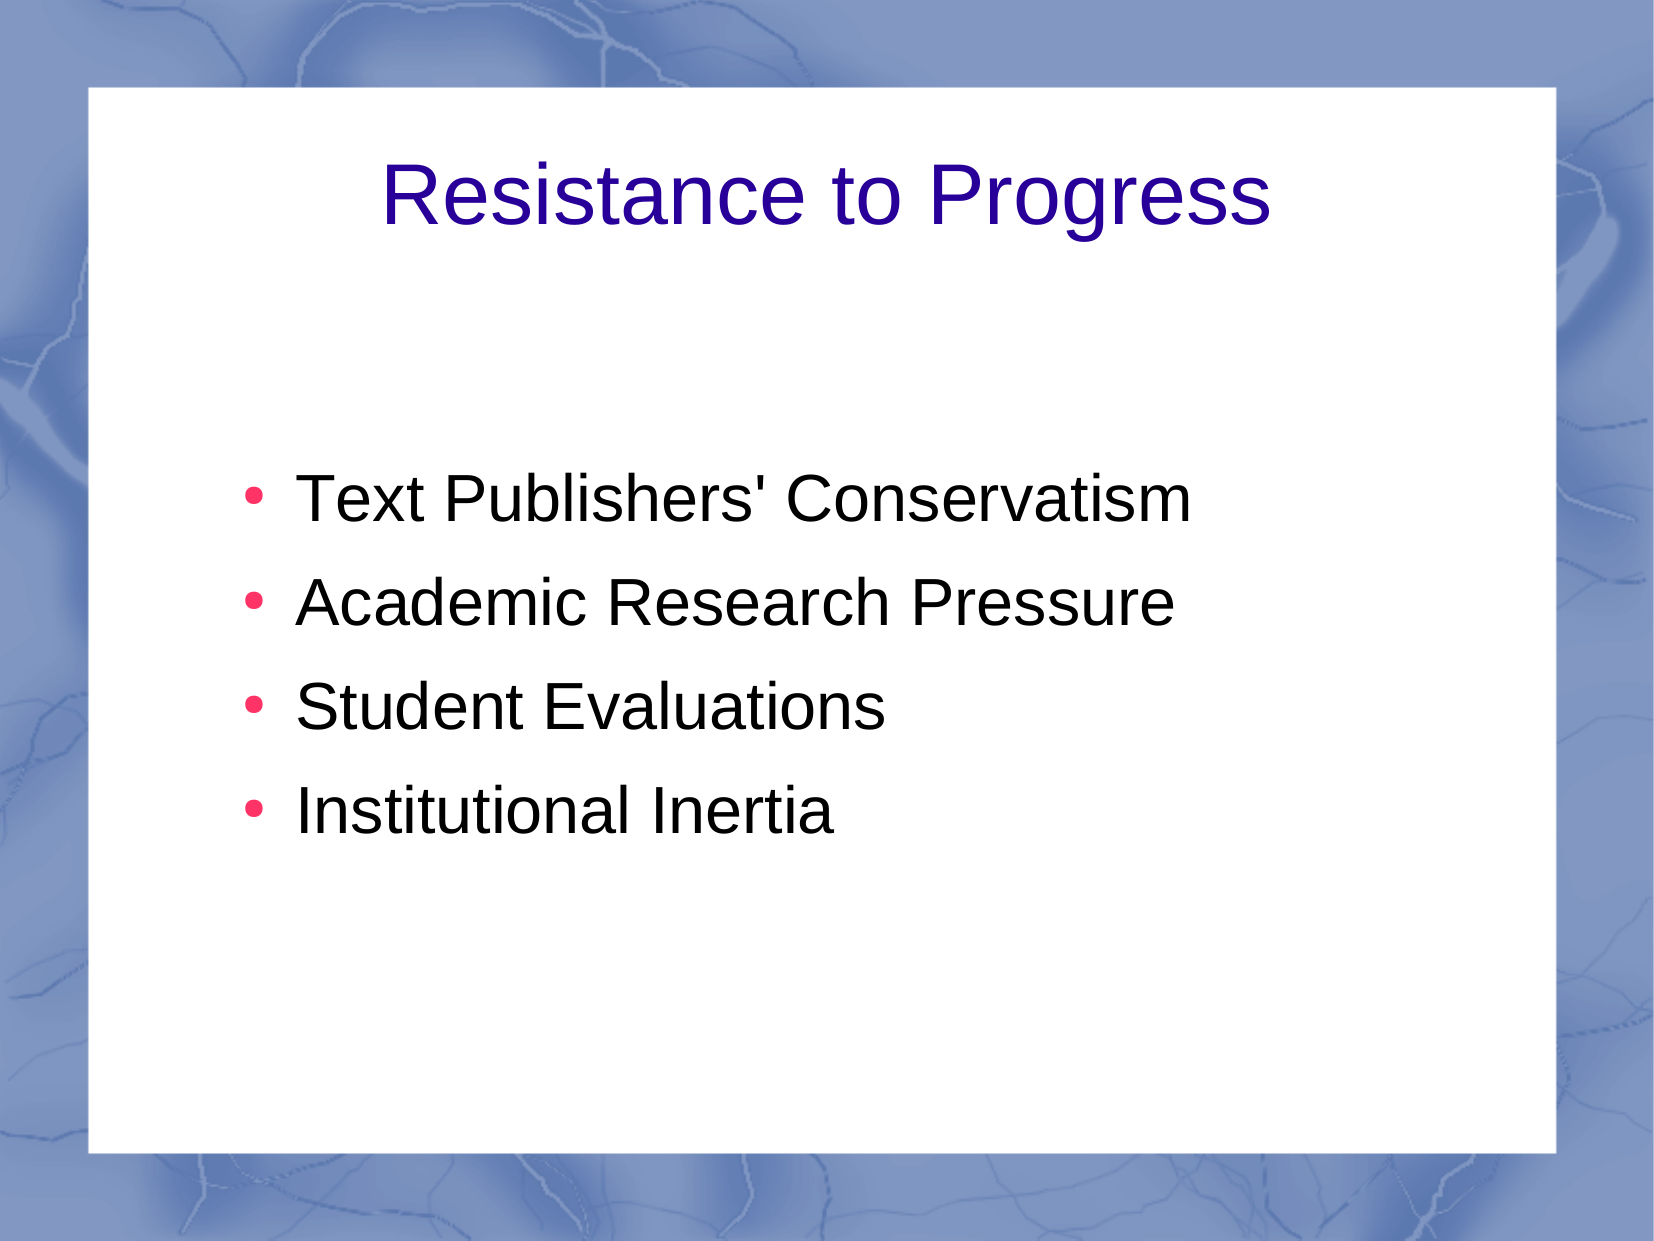

# Resistance to Progress
Text Publishers' Conservatism
Academic Research Pressure
Student Evaluations
Institutional Inertia